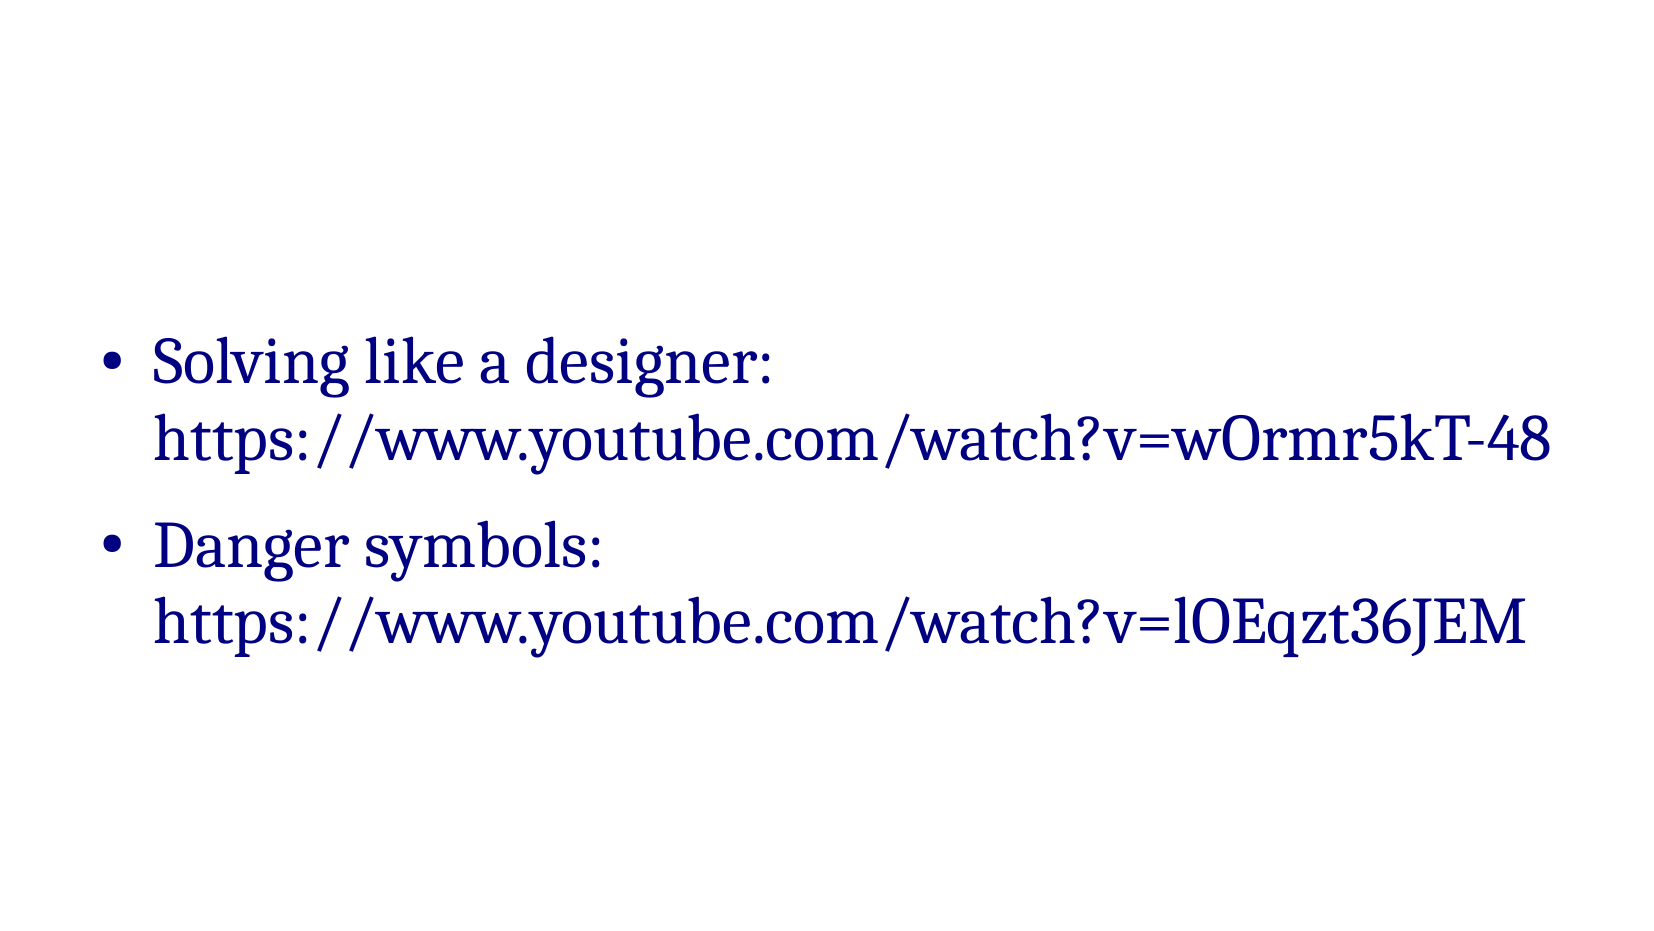

#
Solving like a designer: https://www.youtube.com/watch?v=wOrmr5kT-48
Danger symbols: https://www.youtube.com/watch?v=lOEqzt36JEM